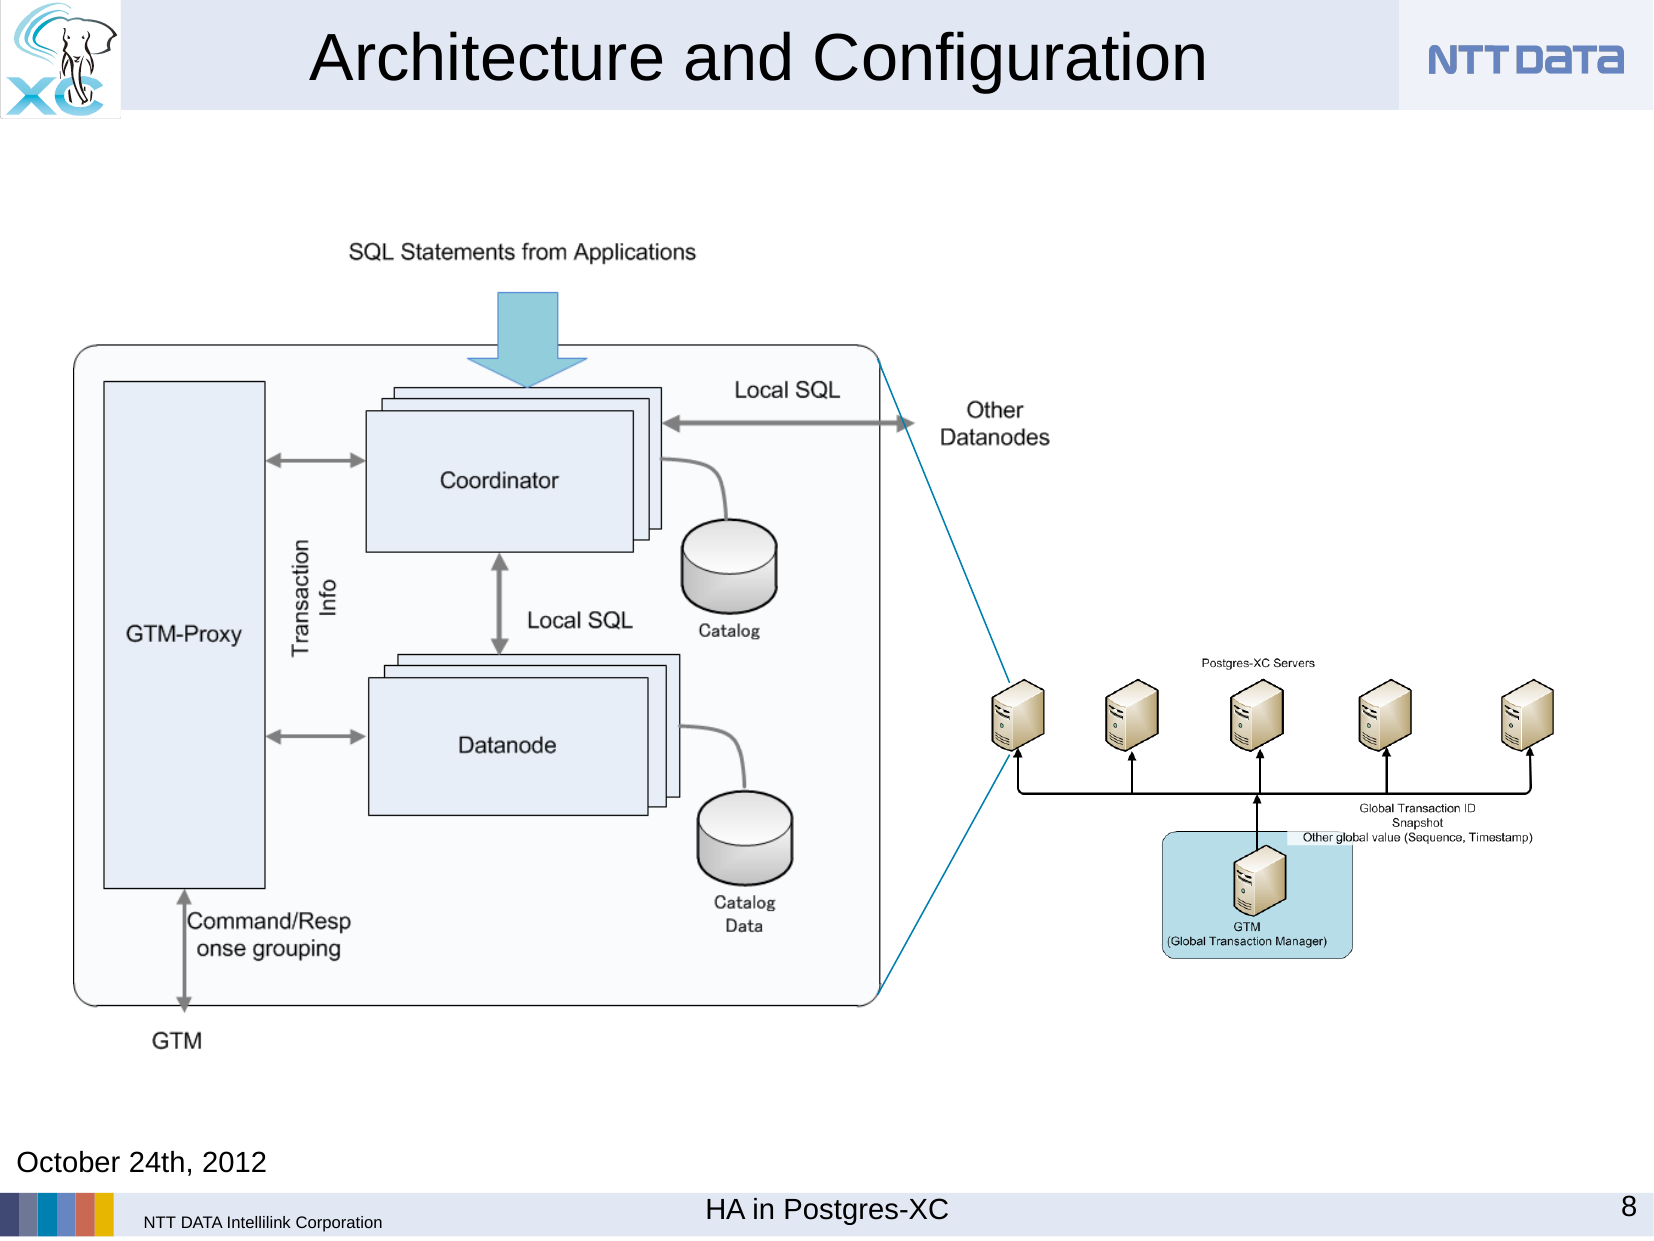

# Architecture and Configuration
October 24th, 2012
8
HA in Postgres-XC